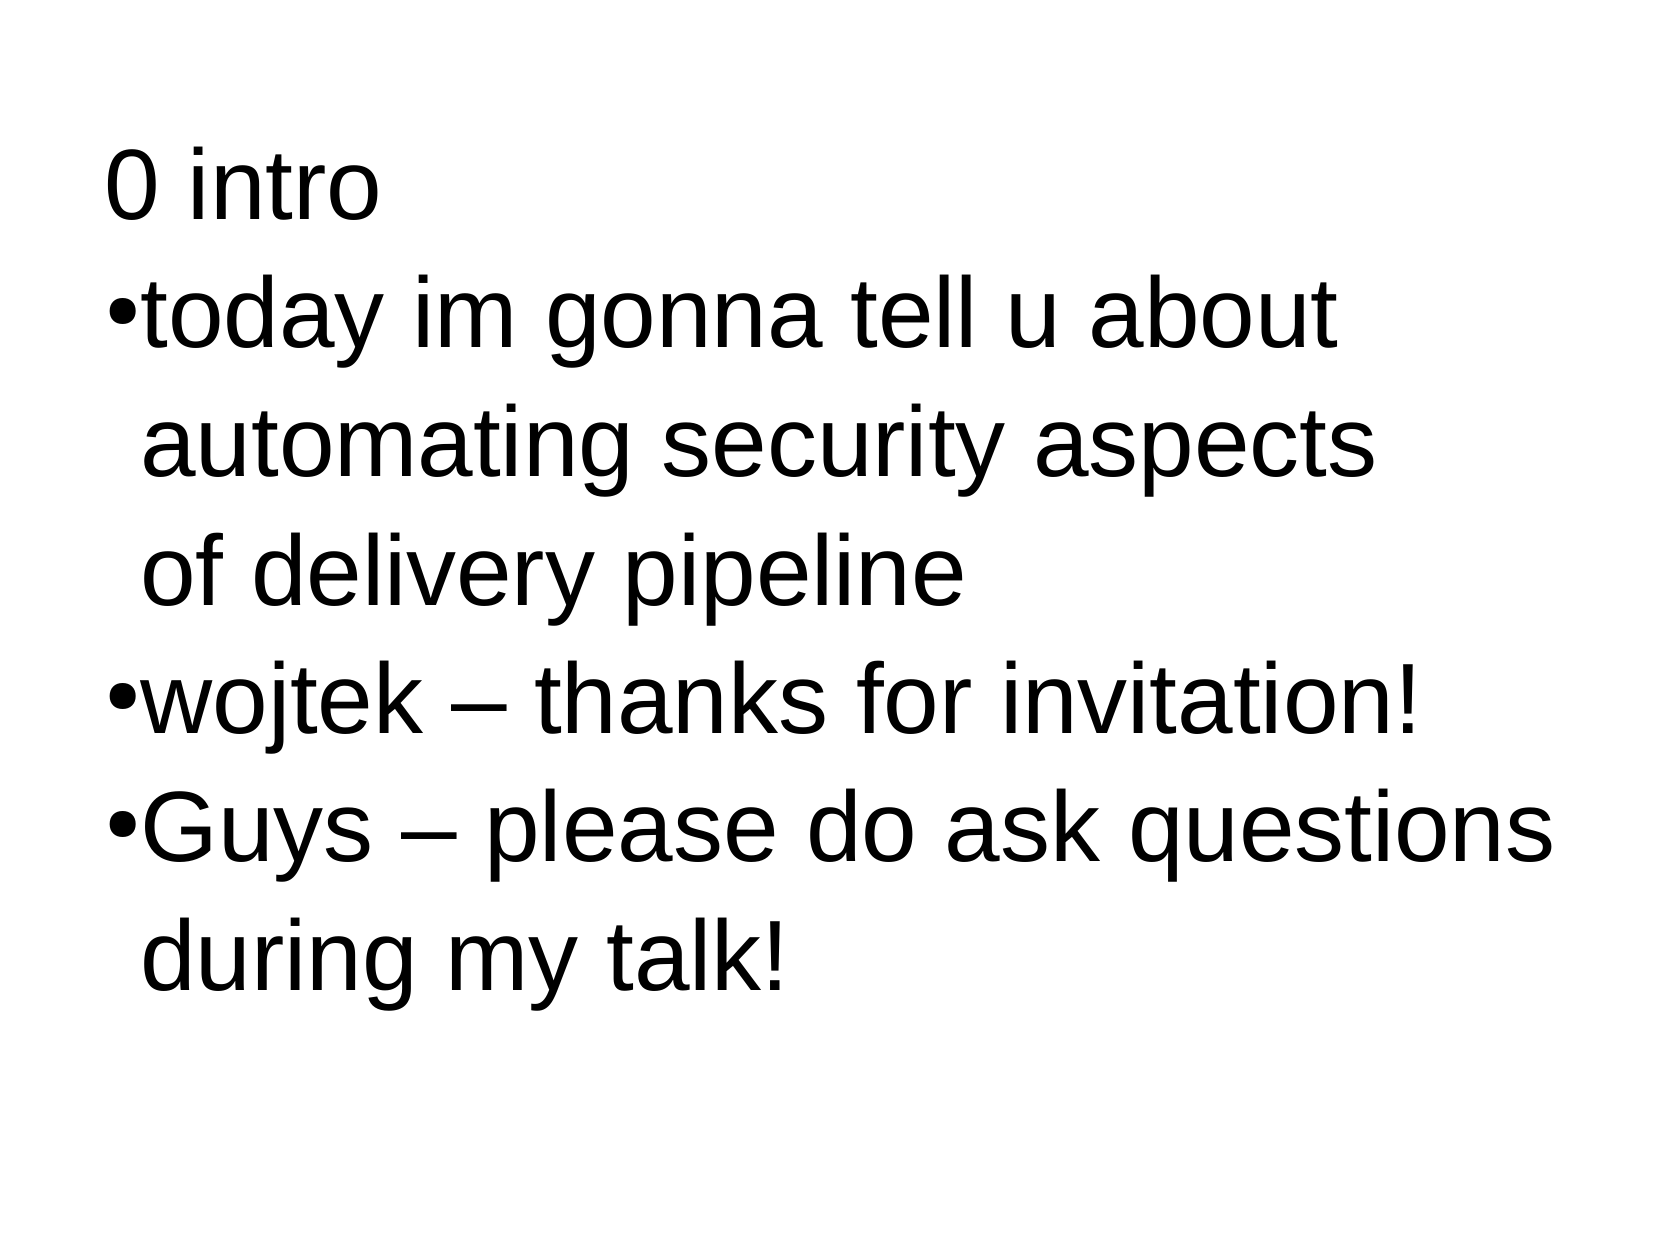

0 intro
today im gonna tell u about
automating security aspects
of delivery pipeline
wojtek – thanks for invitation!
Guys – please do ask questions
during my talk!